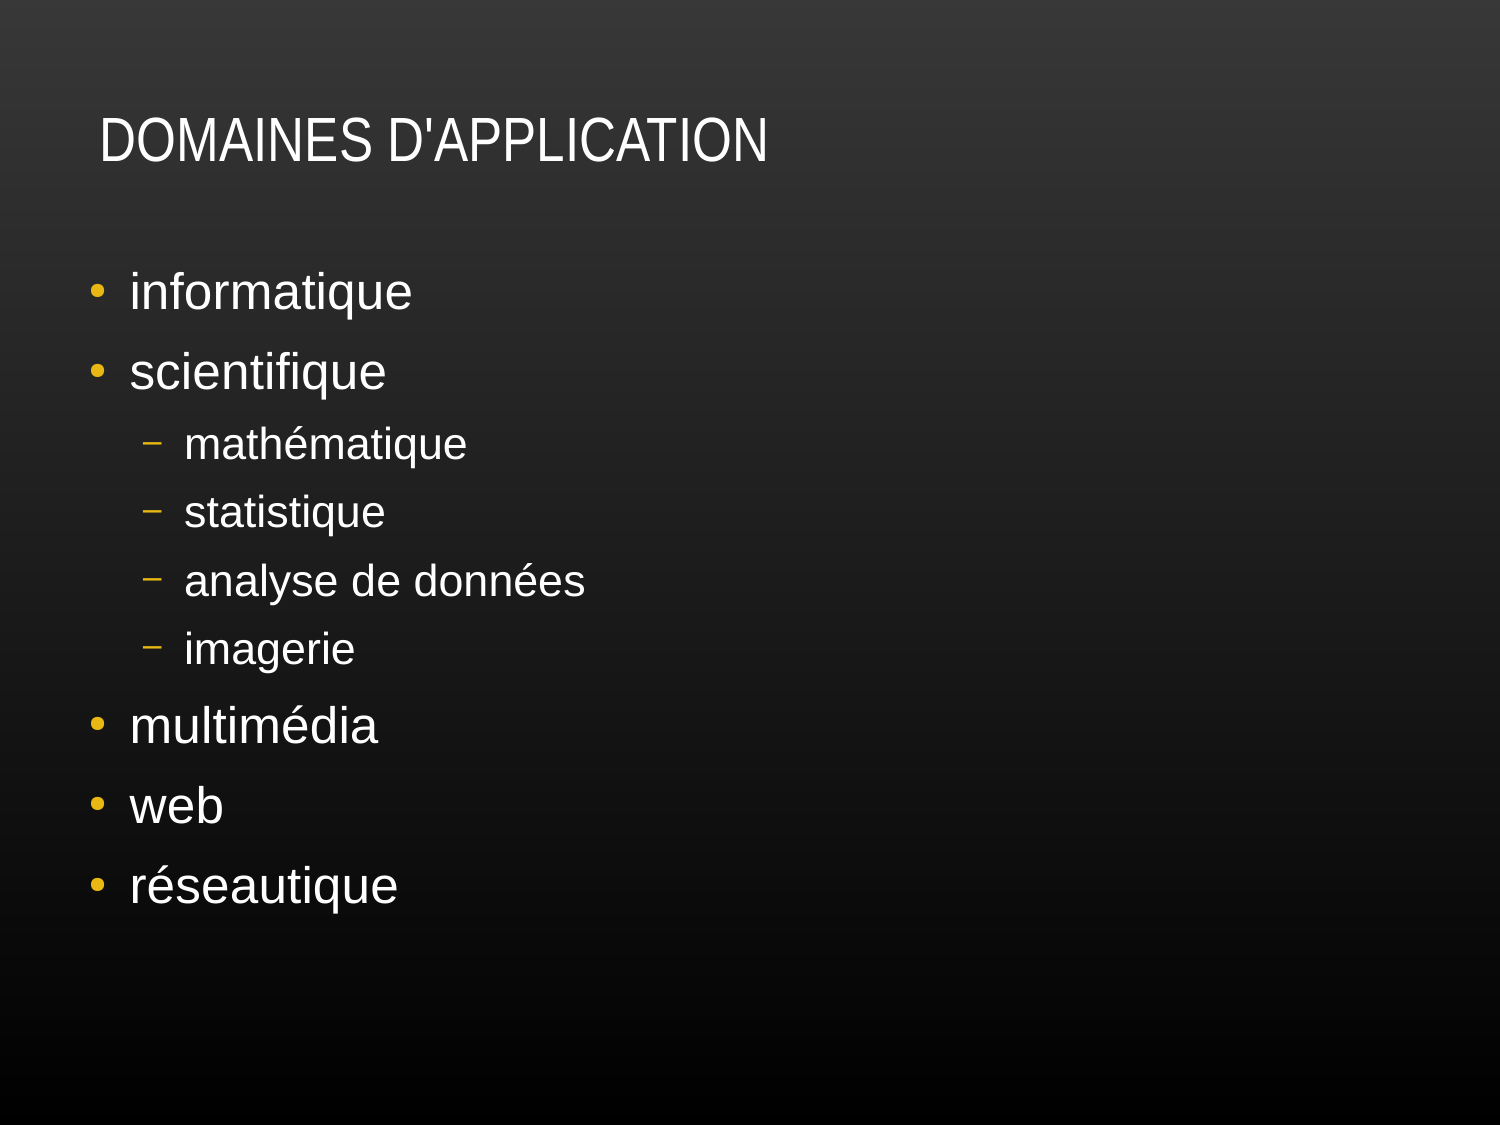

# Domaines d'application
informatique
scientifique
mathématique
statistique
analyse de données
imagerie
multimédia
web
réseautique